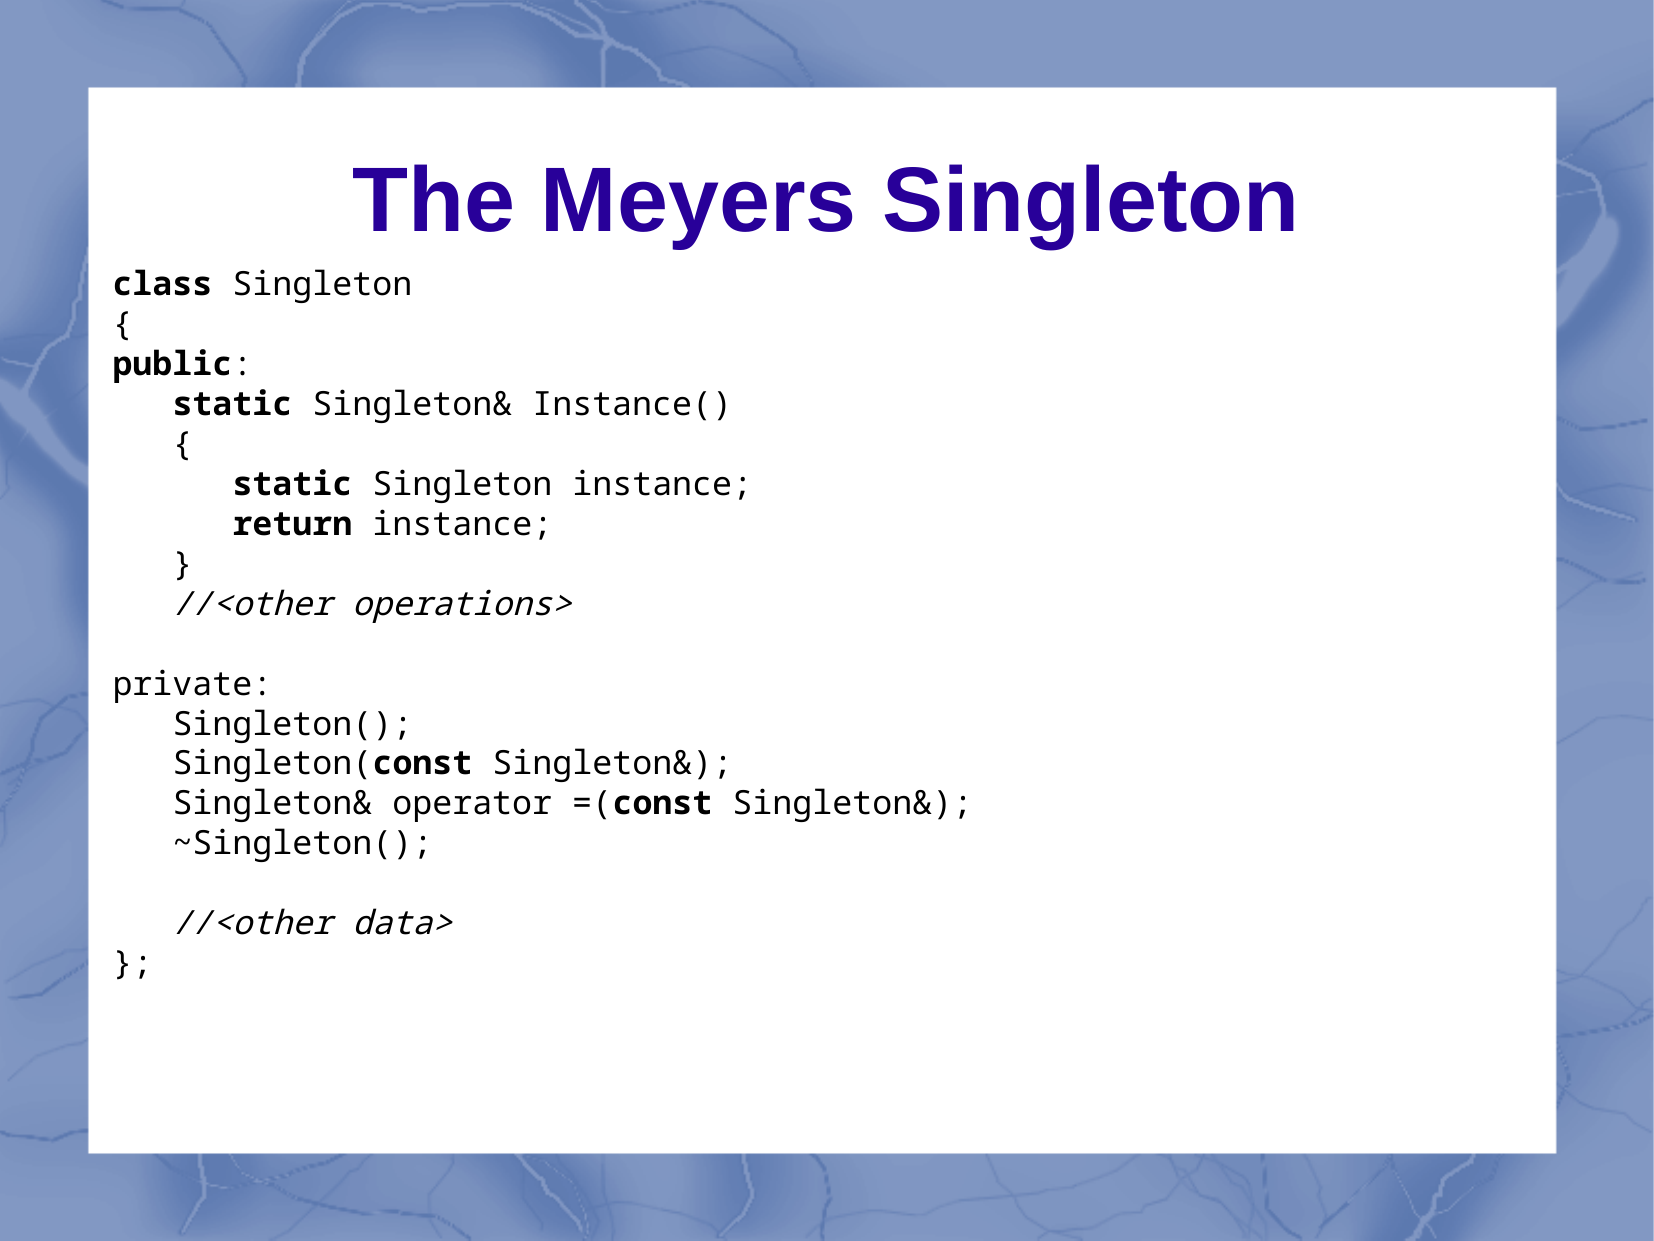

# The Meyers Singleton
class Singleton
{
public:
 static Singleton& Instance()
 {
 static Singleton instance;
 return instance;
 }
 //<other operations>
private:
 Singleton();
 Singleton(const Singleton&);
 Singleton& operator =(const Singleton&);
 ~Singleton();
 //<other data>
};